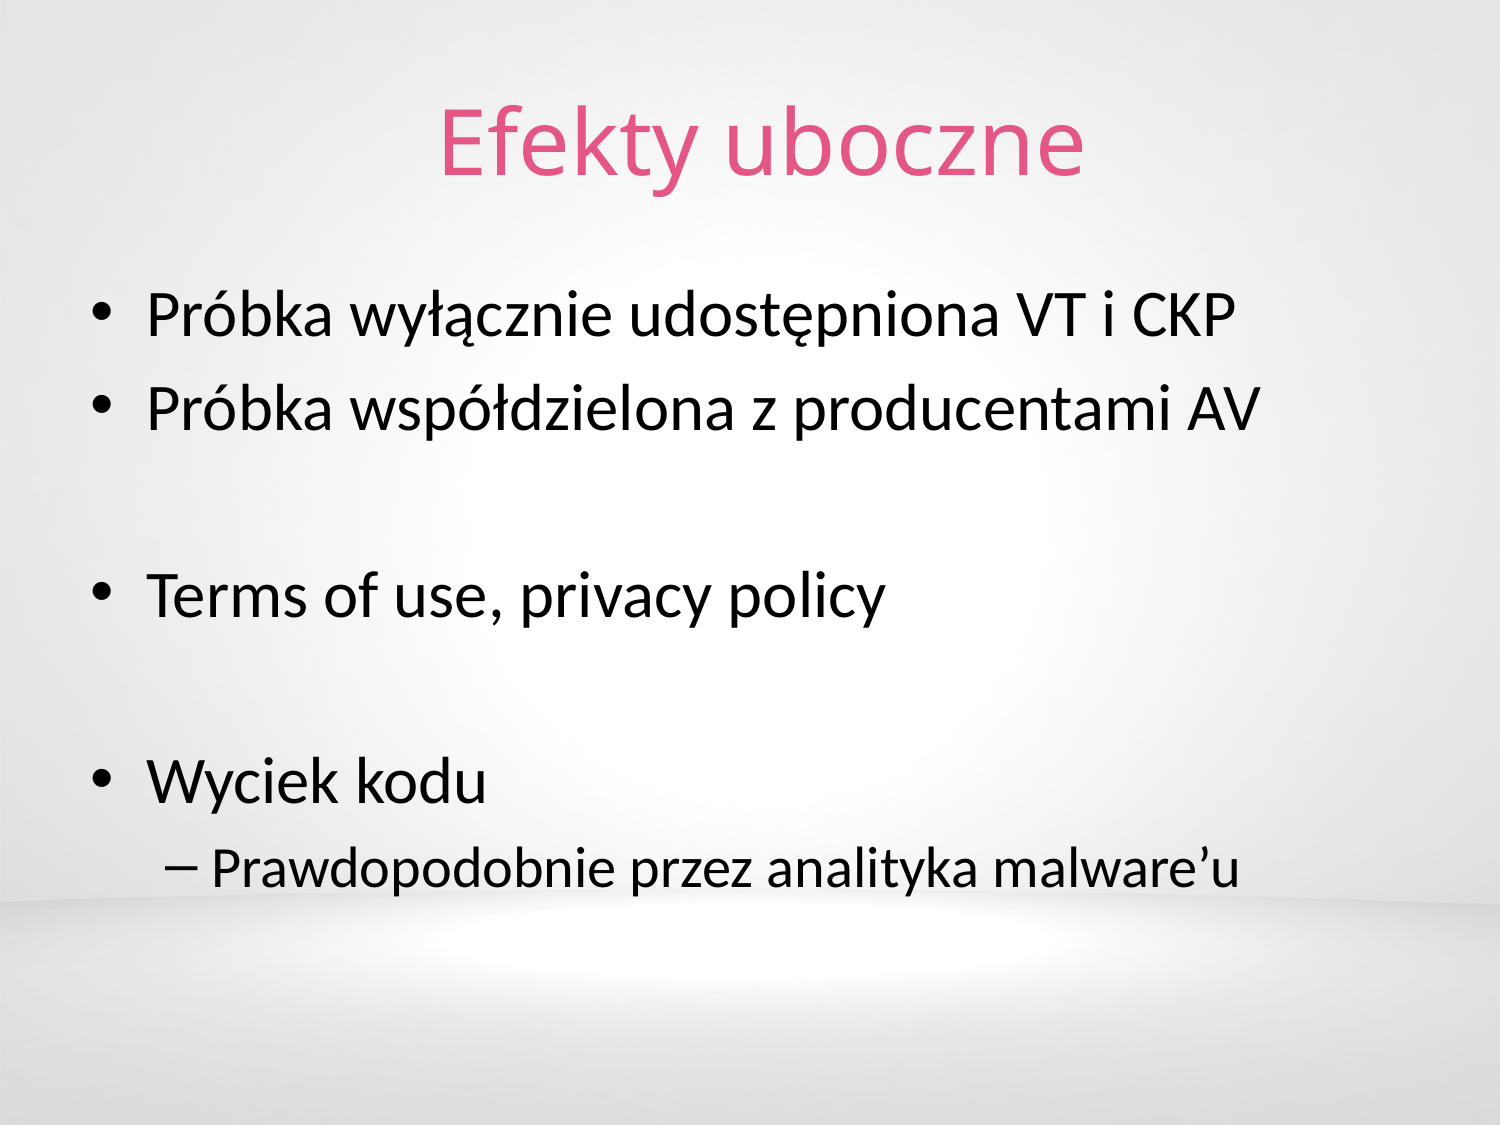

# Efekty uboczne
Próbka wyłącznie udostępniona VT i CKP
Próbka współdzielona z producentami AV
Terms of use, privacy policy
Wyciek kodu
Prawdopodobnie przez analityka malware’u